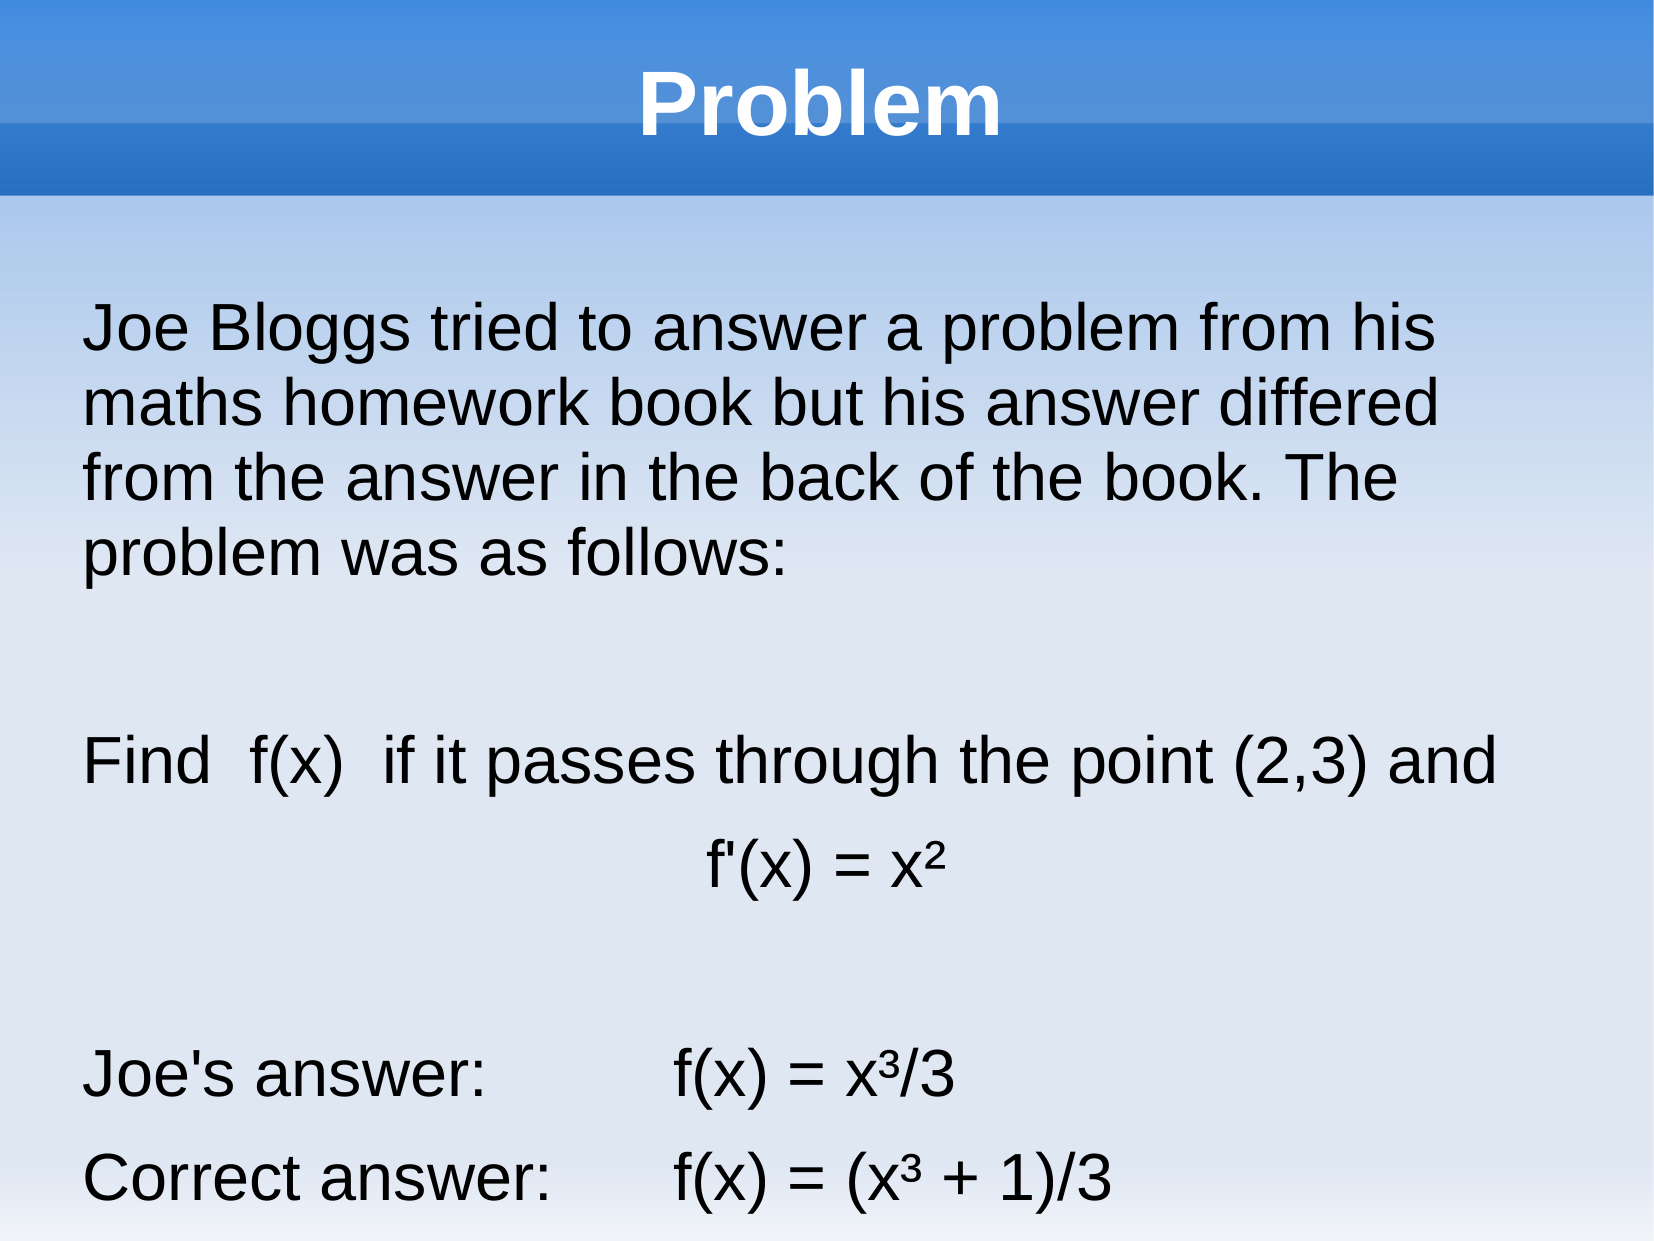

# Problem
Joe Bloggs tried to answer a problem from his maths homework book but his answer differed from the answer in the back of the book. The problem was as follows:
Find f(x) if it passes through the point (2,3) and
f'(x) = x²
Joe's answer:			f(x) = x³/3
Correct answer:		f(x) = (x³ + 1)/3